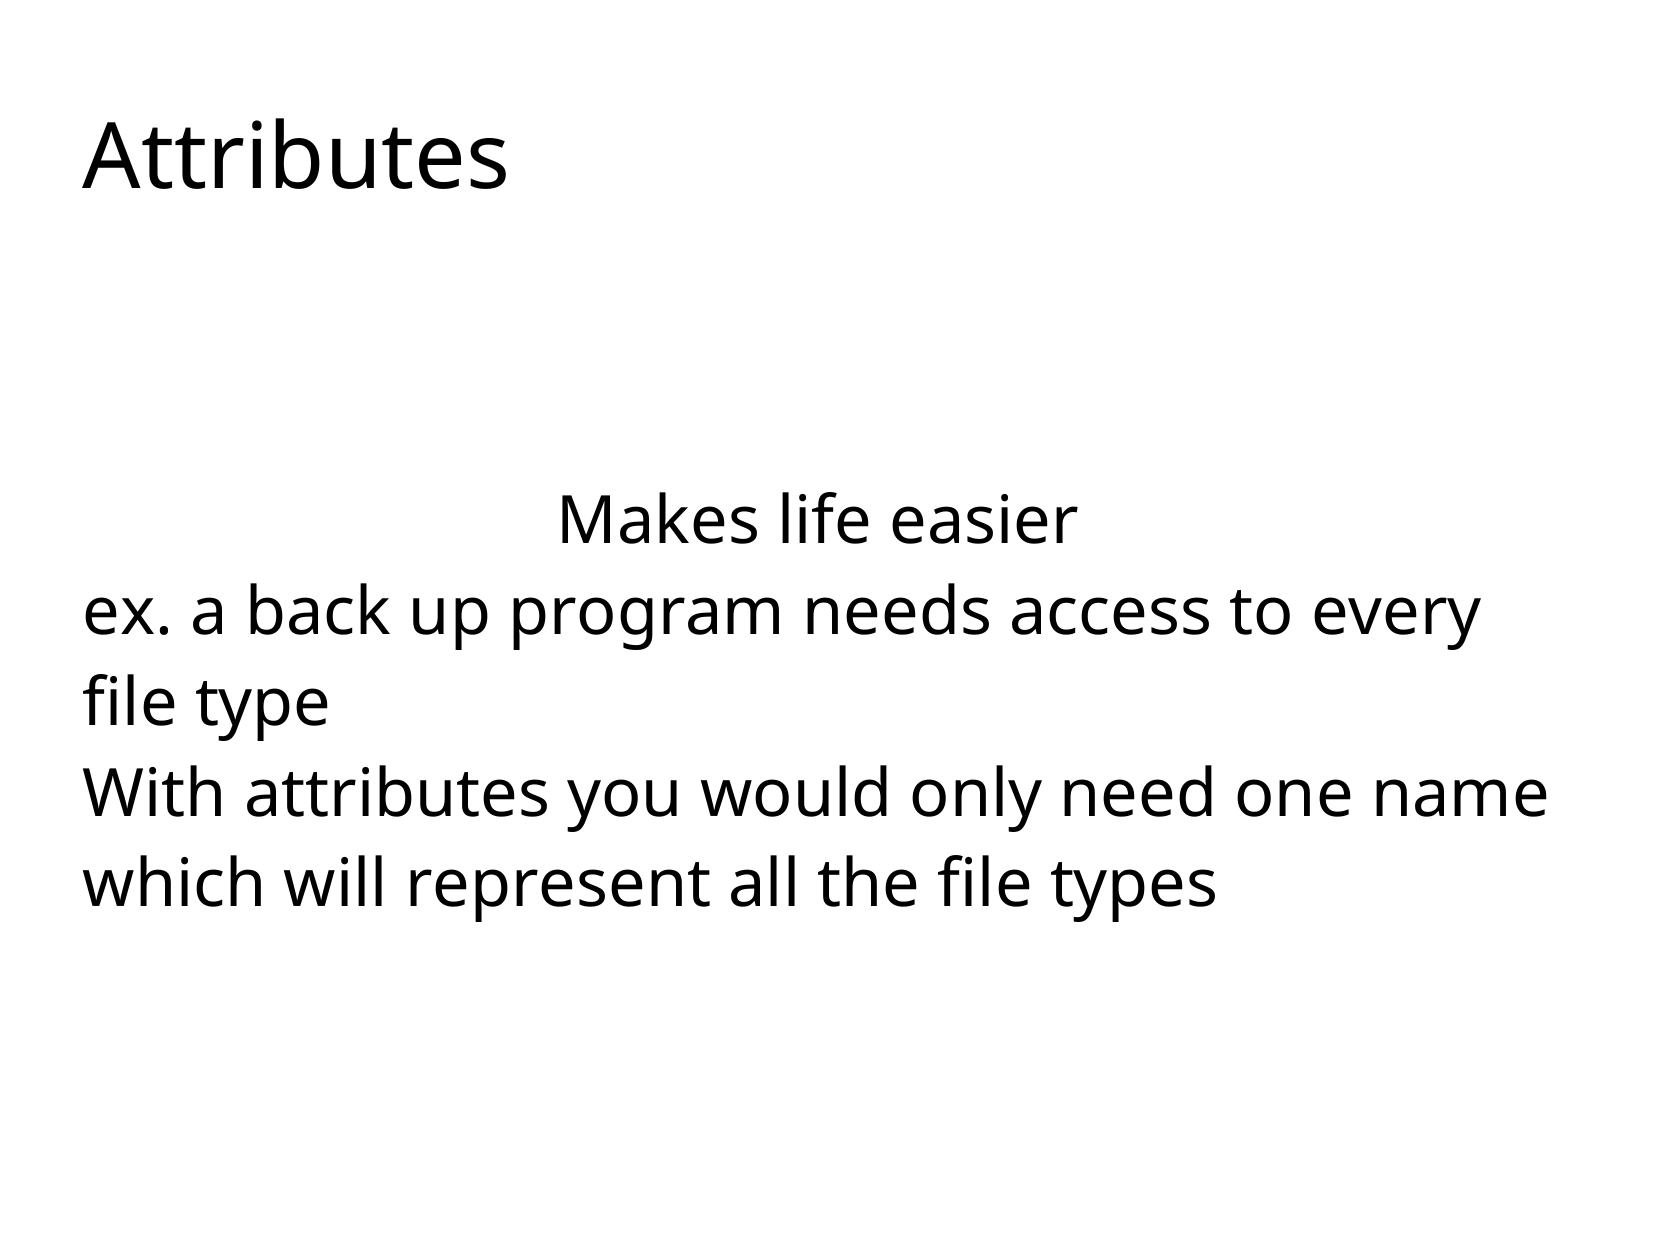

# Attributes
Makes life easier
ex. a back up program needs access to every file type
With attributes you would only need one name which will represent all the file types